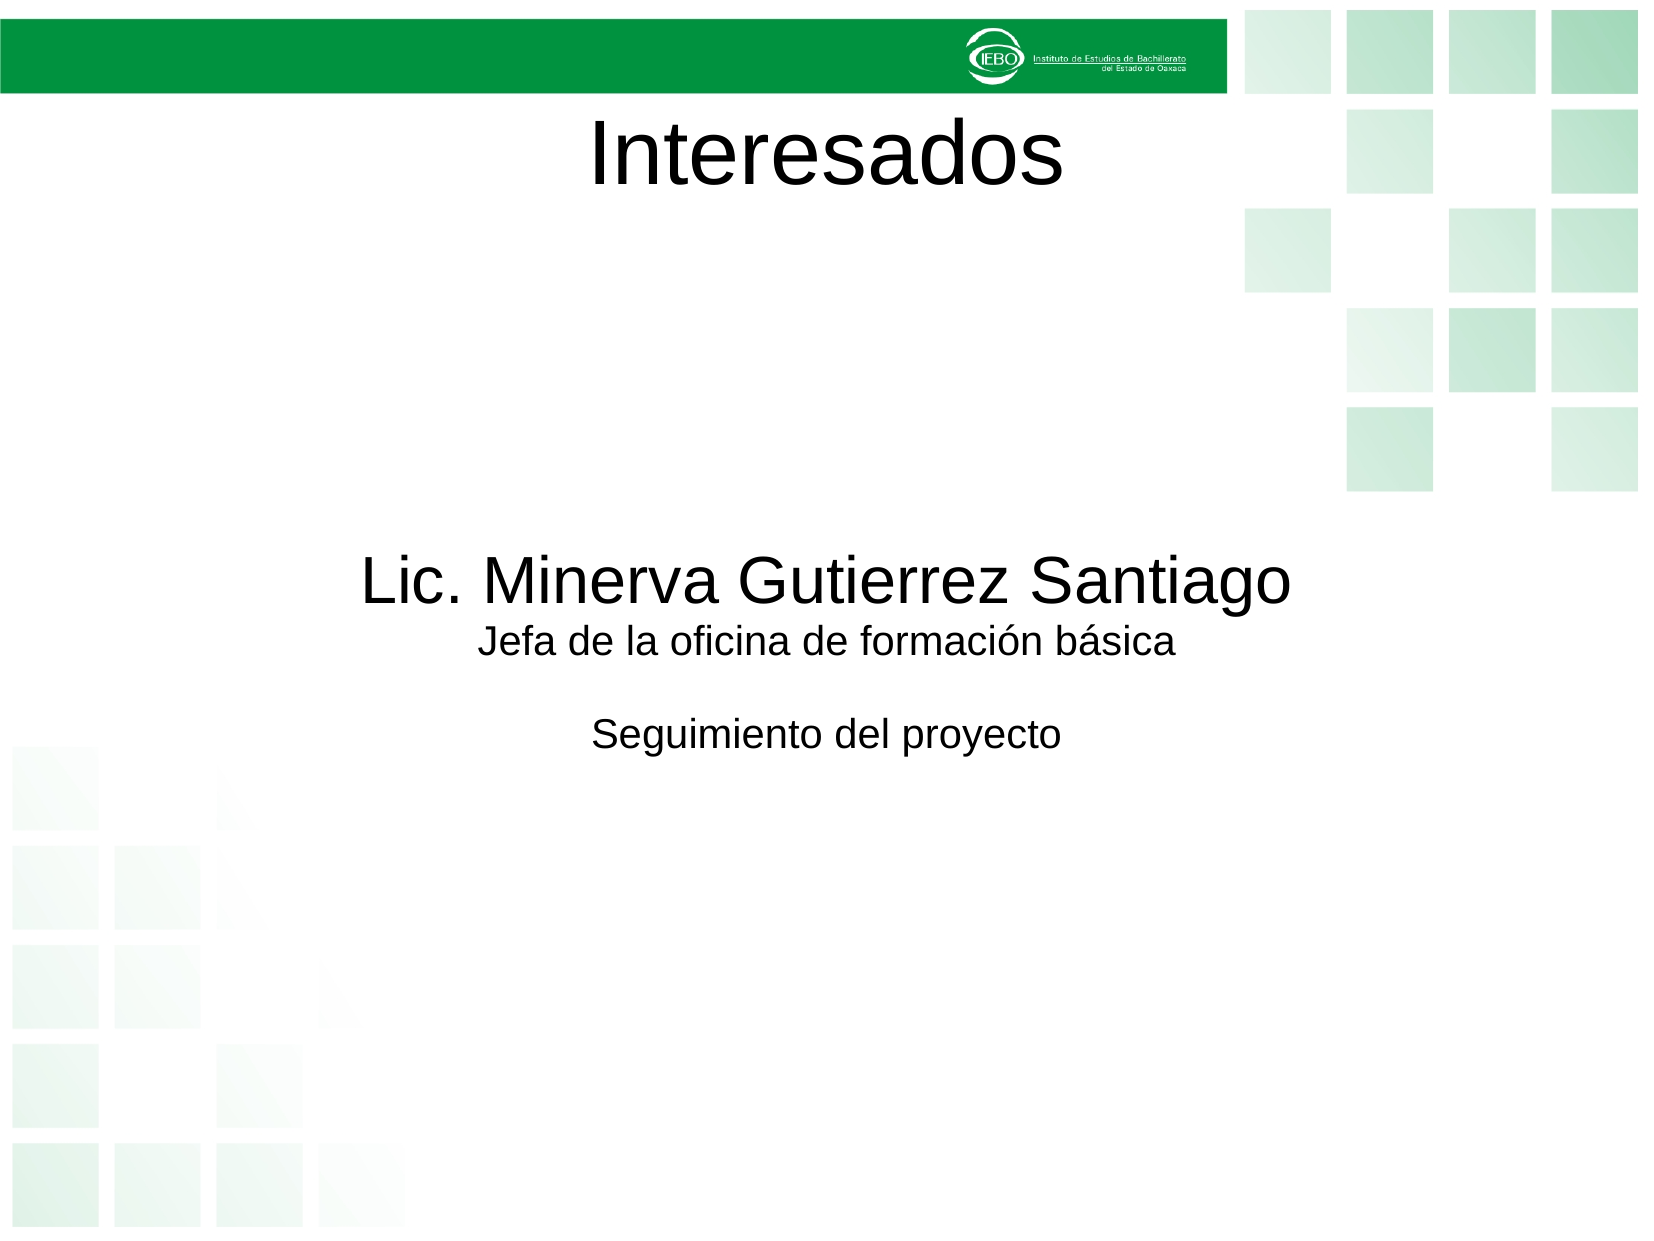

# Interesados
Lic. Minerva Gutierrez Santiago
Jefa de la oficina de formación básica
Seguimiento del proyecto